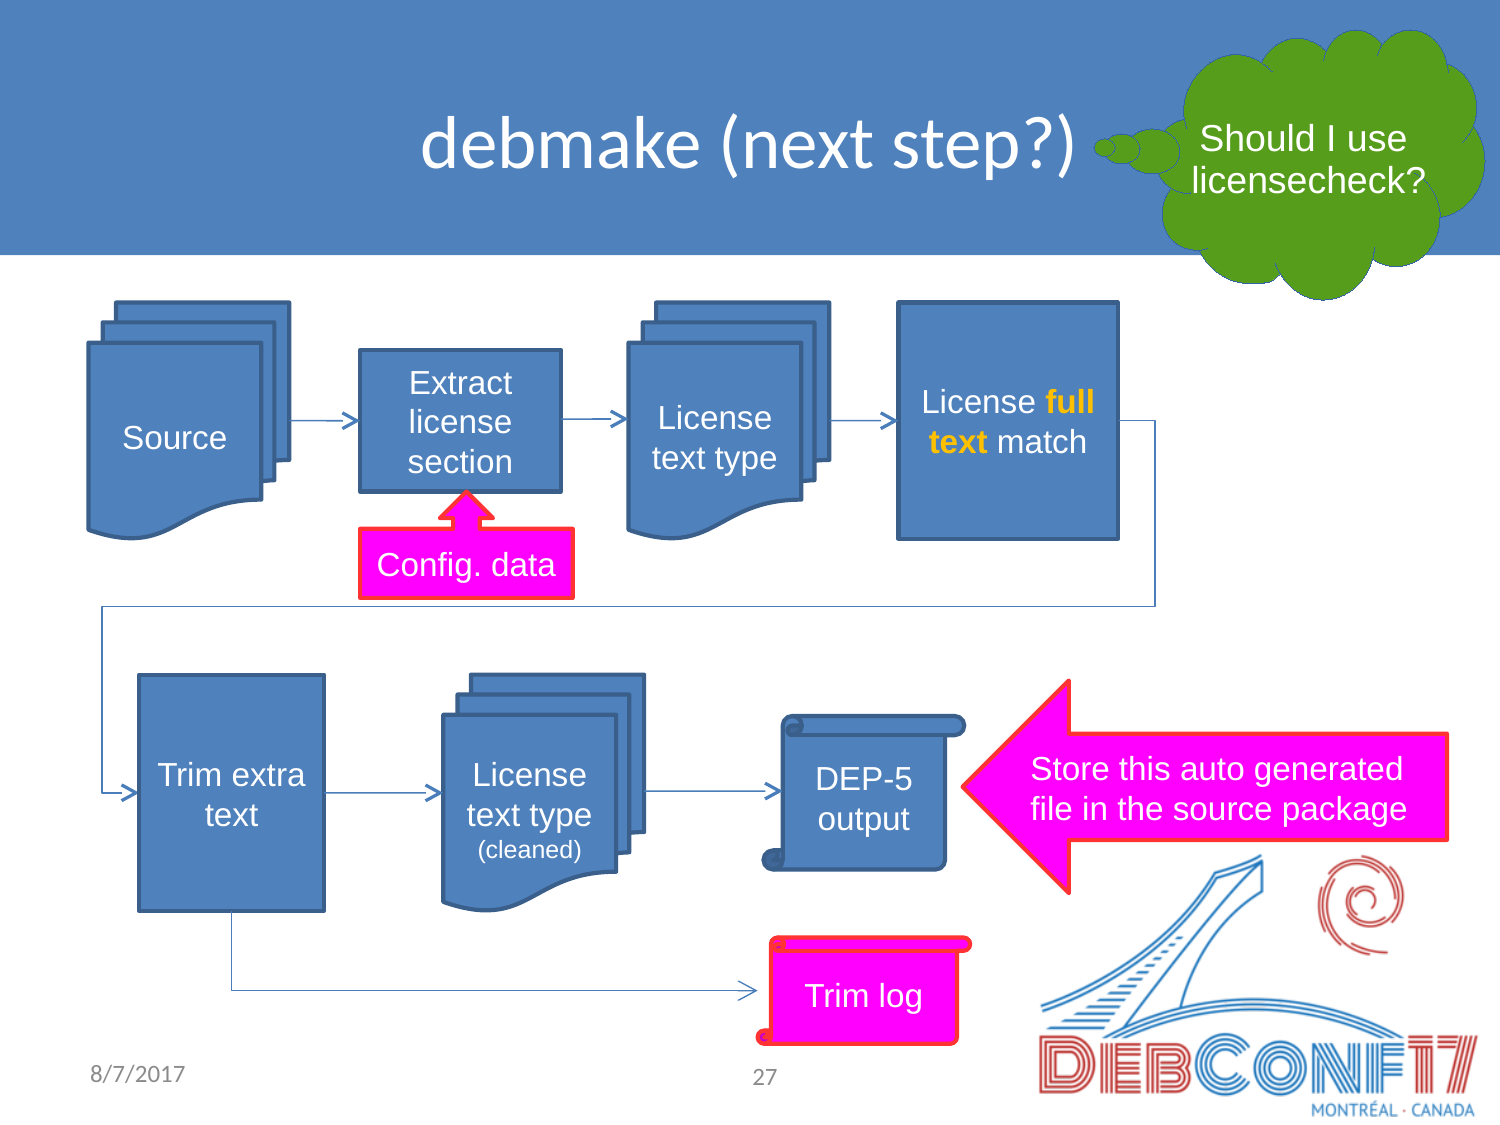

Should I use
licensecheck?
# debmake (next step?)
Source
License text type
License full text match
Extract license section
Config. data
Trim extra text
License text type
(cleaned)
Store this auto generated file in the source package
DEP-5 output
Trim log
8/7/2017